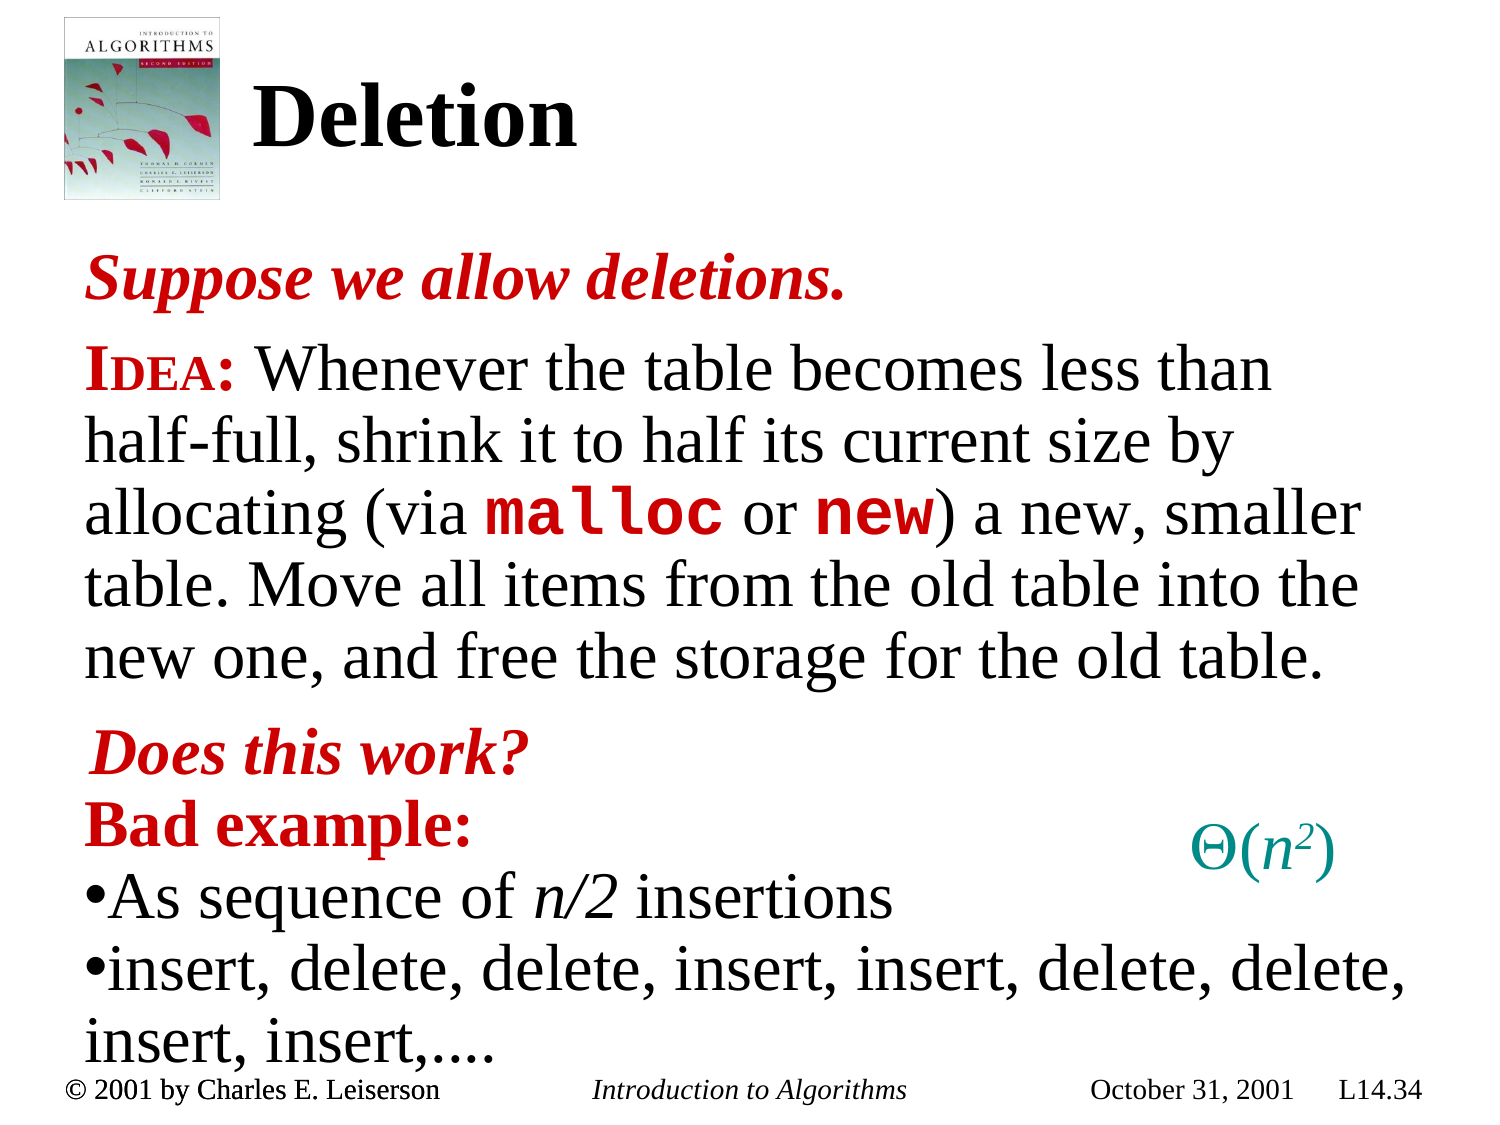

# Deletion
Suppose we allow deletions.
IDEA: Whenever the table becomes less than half-full, shrink it to half its current size by allocating (via malloc or new) a new, smaller table. Move all items from the old table into the new one, and free the storage for the old table.
Does this work?
Bad example:
As sequence of n/2 insertions
insert, delete, delete, insert, insert, delete, delete, insert, insert,....
(n2)
Introduction to Algorithms
October 31, 2001 L14.